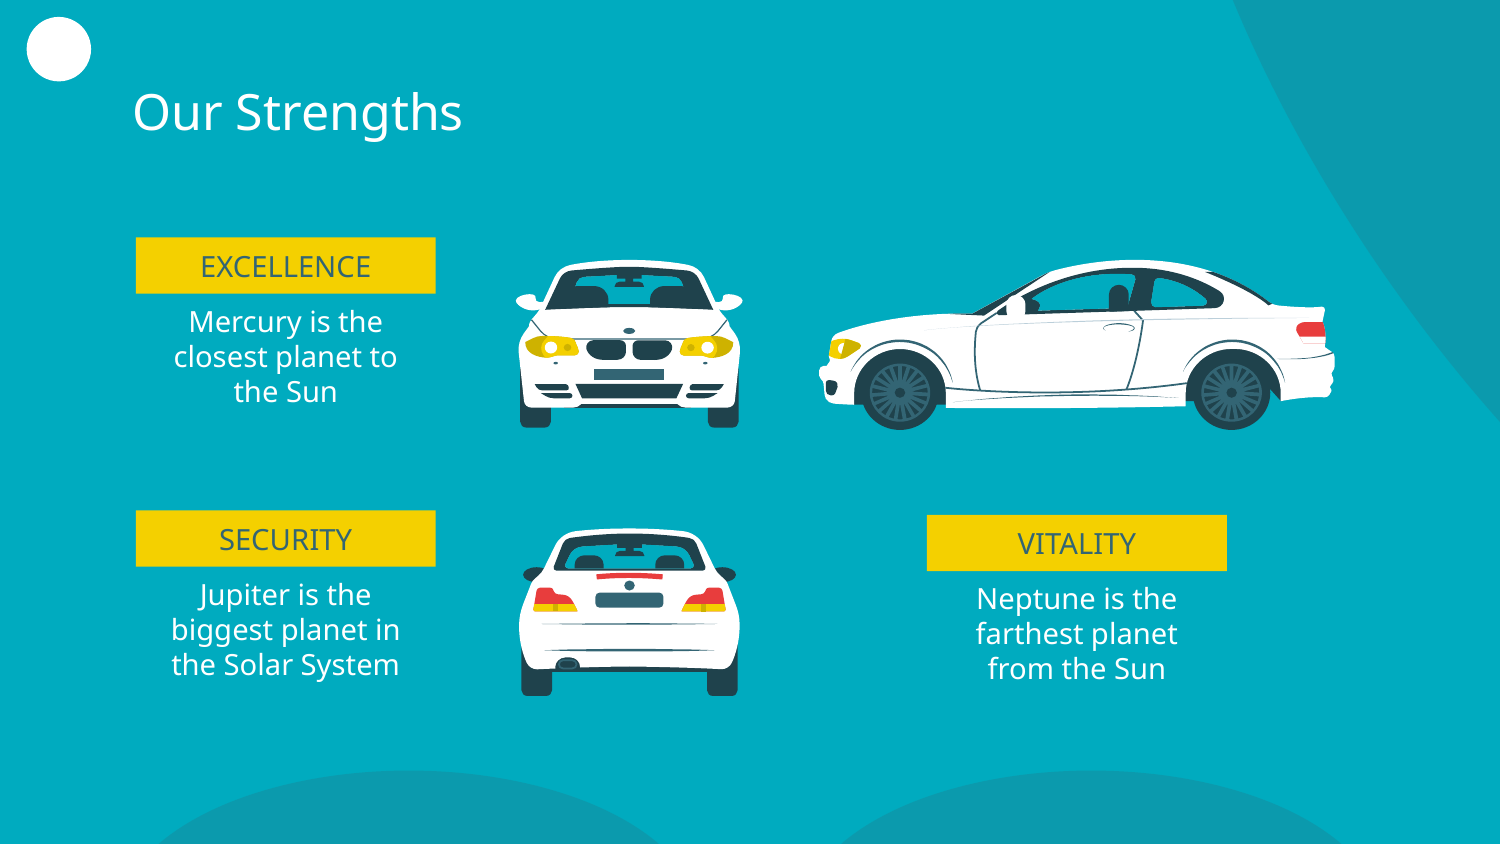

# Our Strengths
EXCELLENCE
Mercury is the closest planet to the Sun
SECURITY
VITALITY
Jupiter is the biggest planet in the Solar System
Neptune is the farthest planet from the Sun